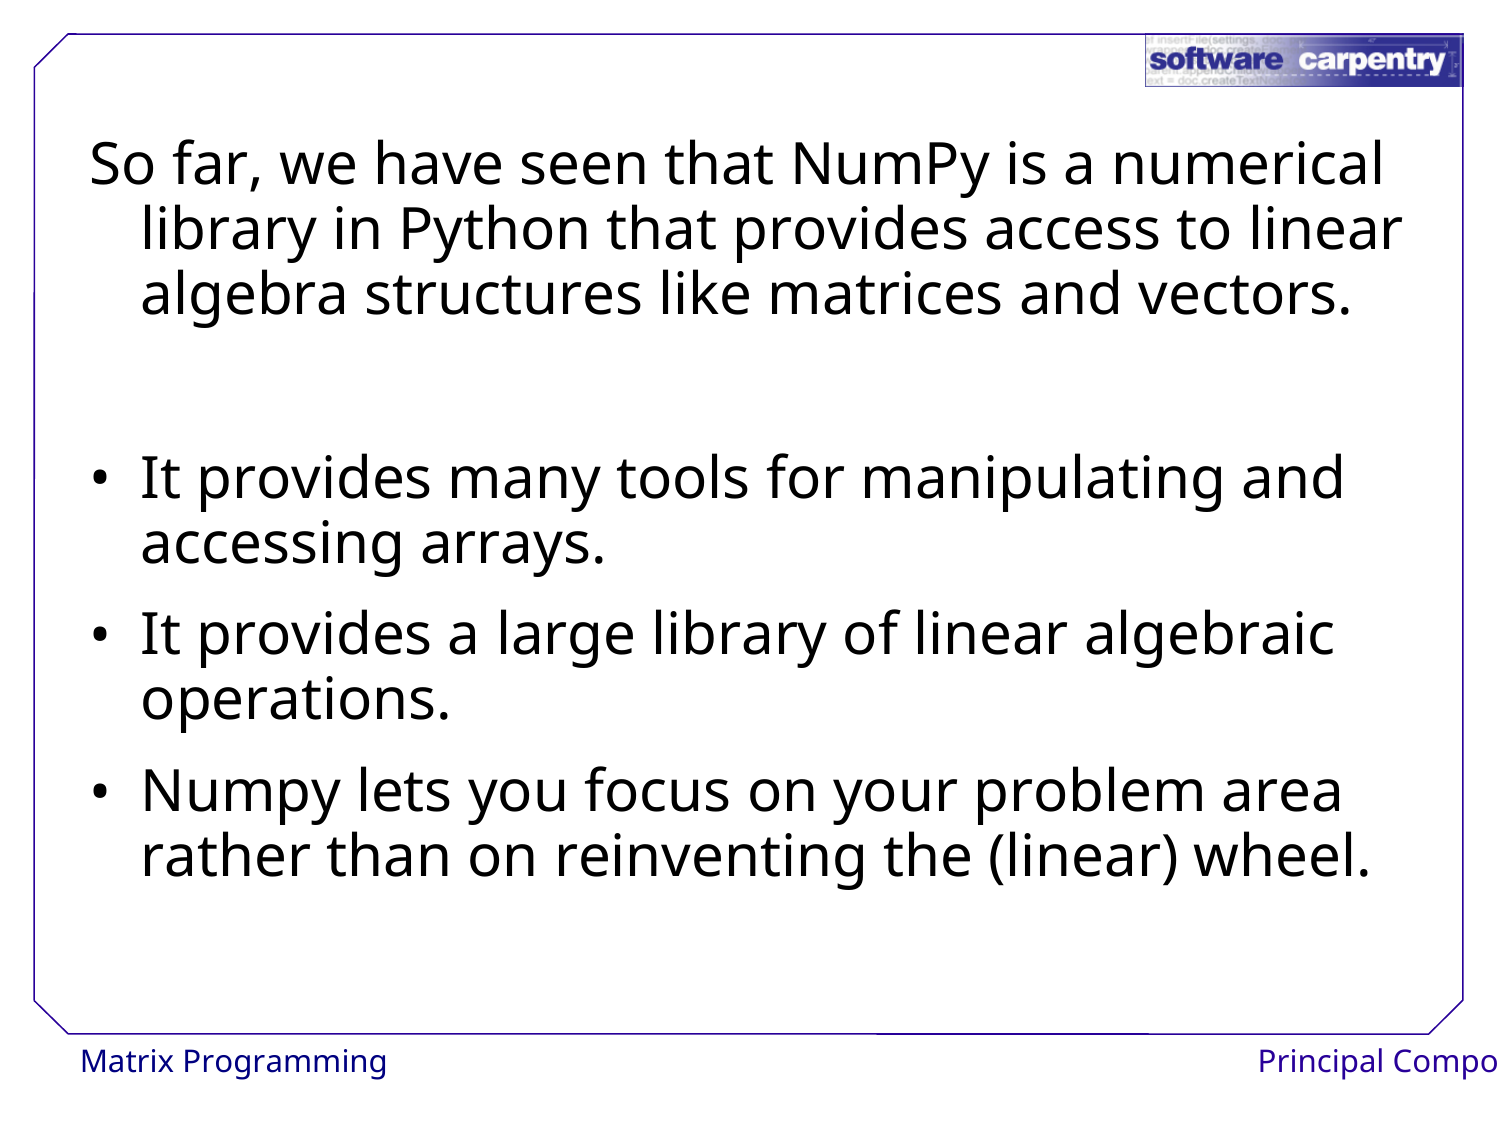

# So far, we have seen that NumPy is a numerical library in Python that provides access to linear algebra structures like matrices and vectors.
It provides many tools for manipulating and accessing arrays.
It provides a large library of linear algebraic operations.
Numpy lets you focus on your problem area rather than on reinventing the (linear) wheel.